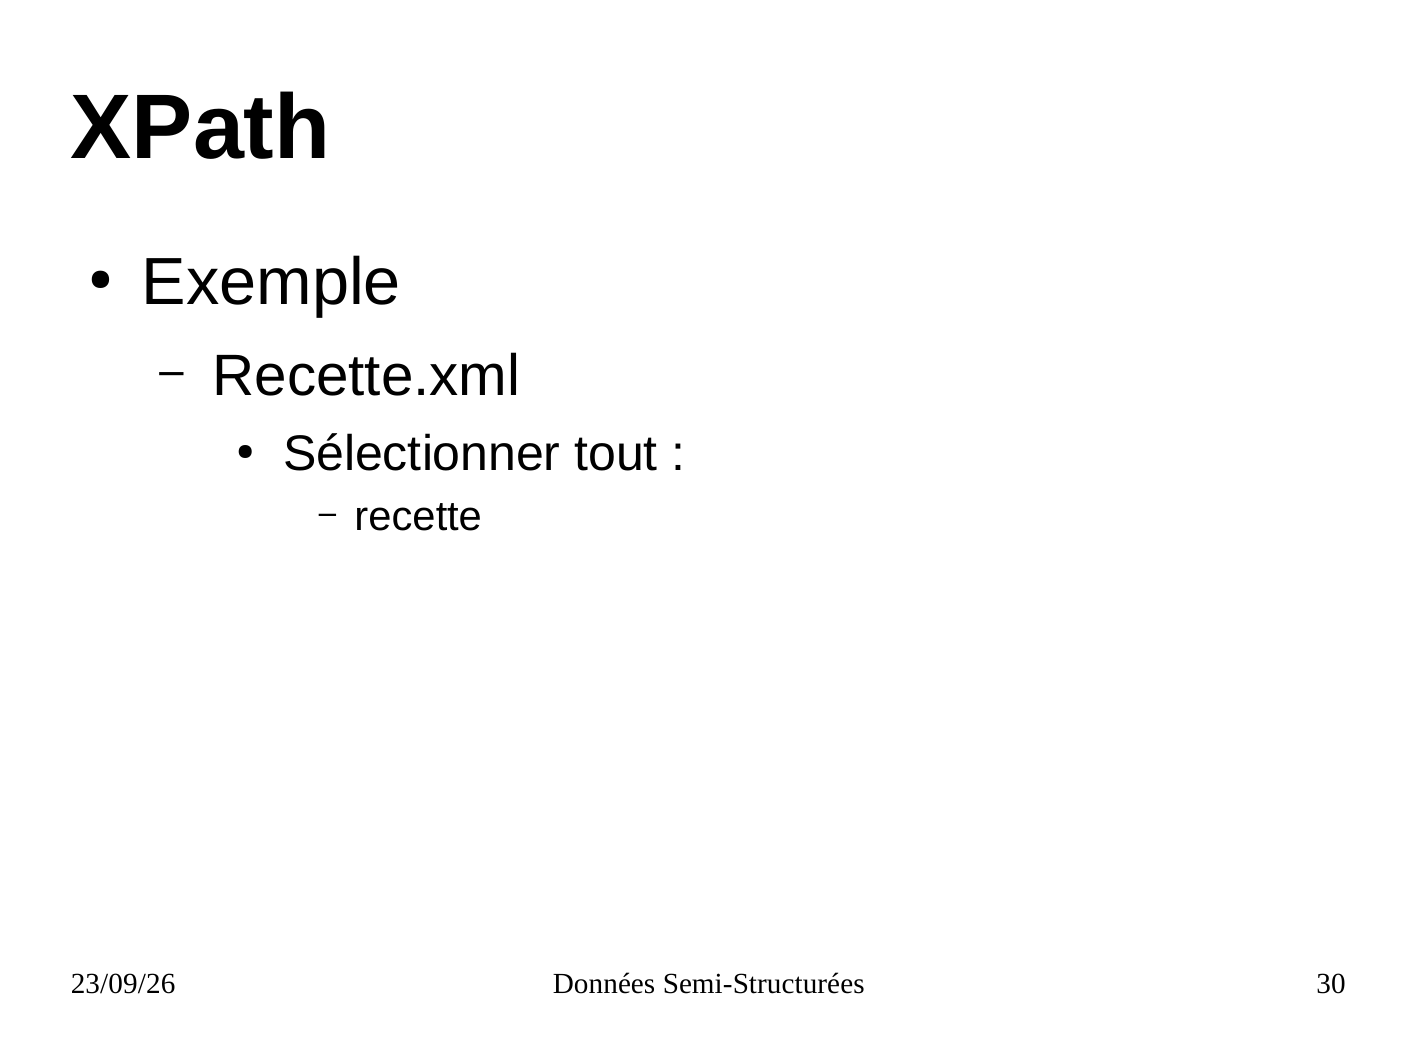

# XPath
Exemple
Recette.xml
Sélectionner tout :
recette
Données Semi-Structurées
30